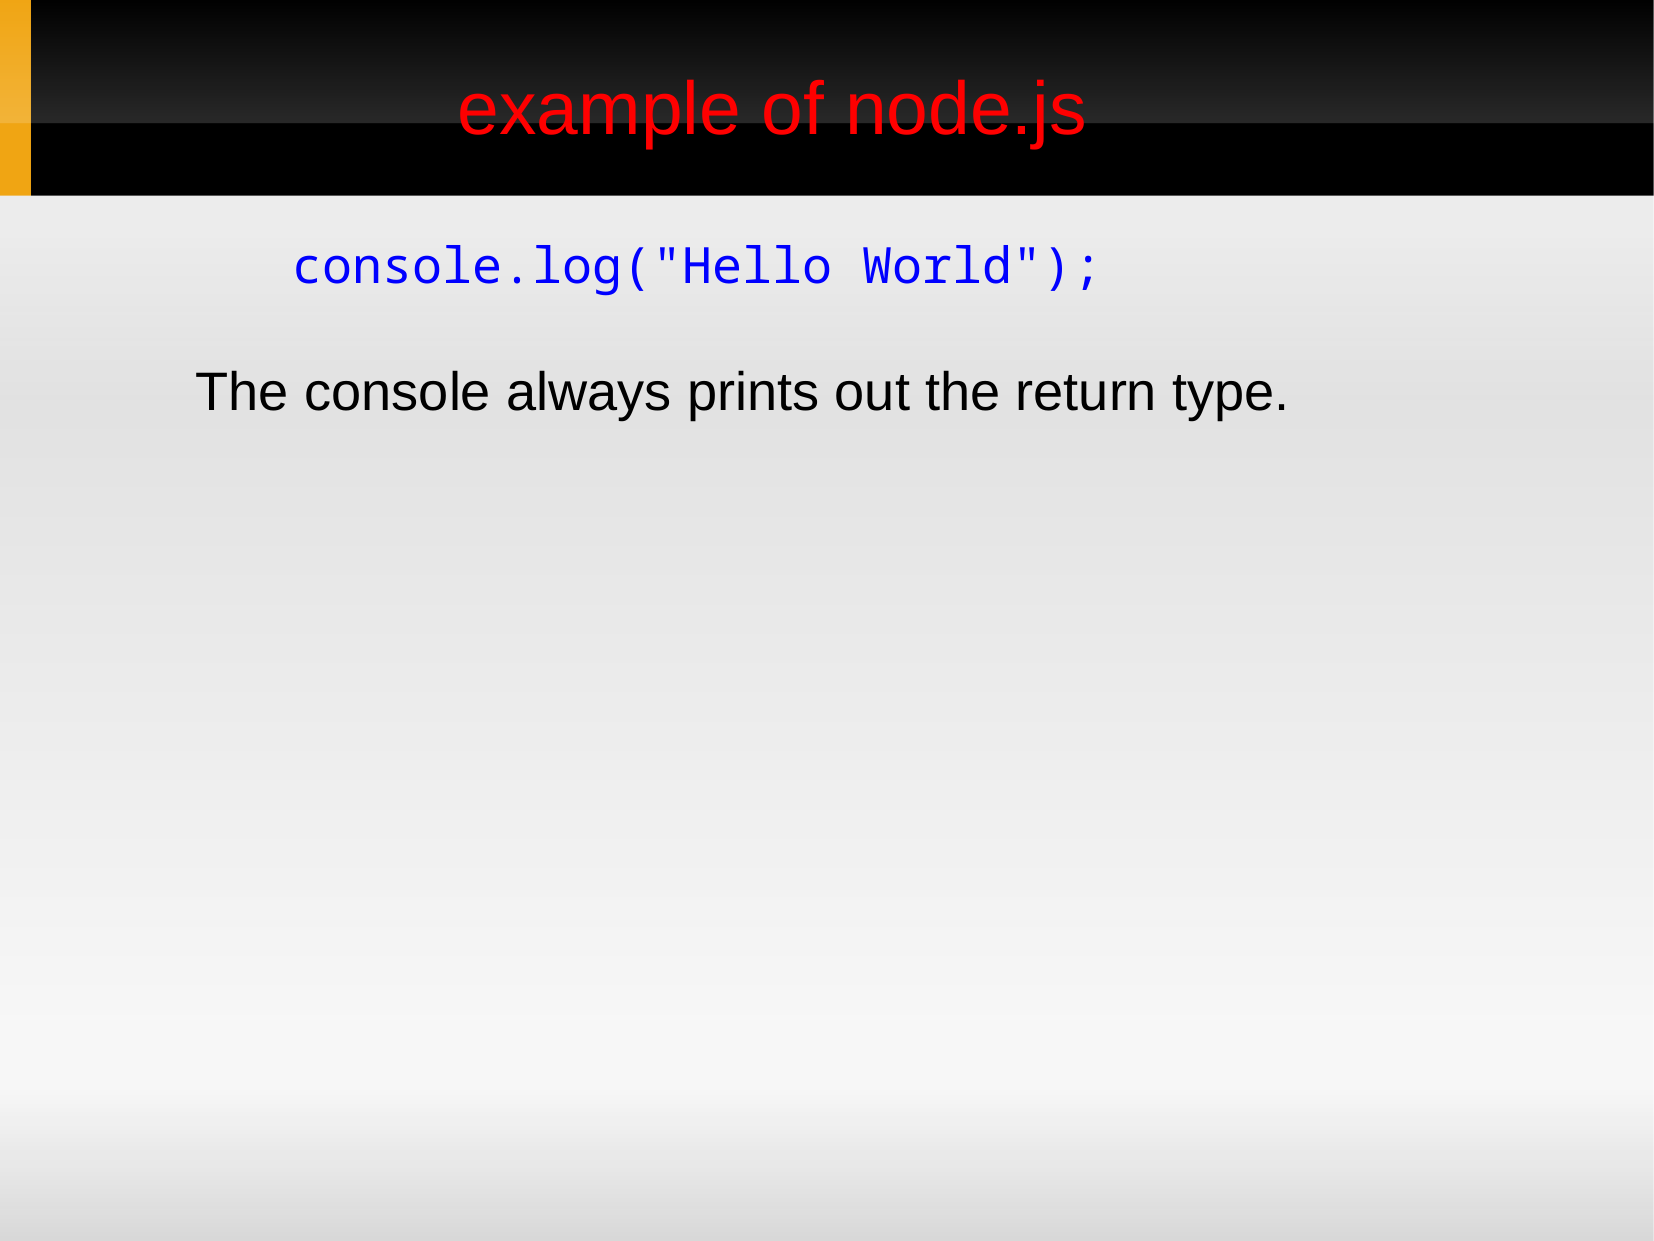

example of node.js
 console.log("Hello World");
The console always prints out the return type.